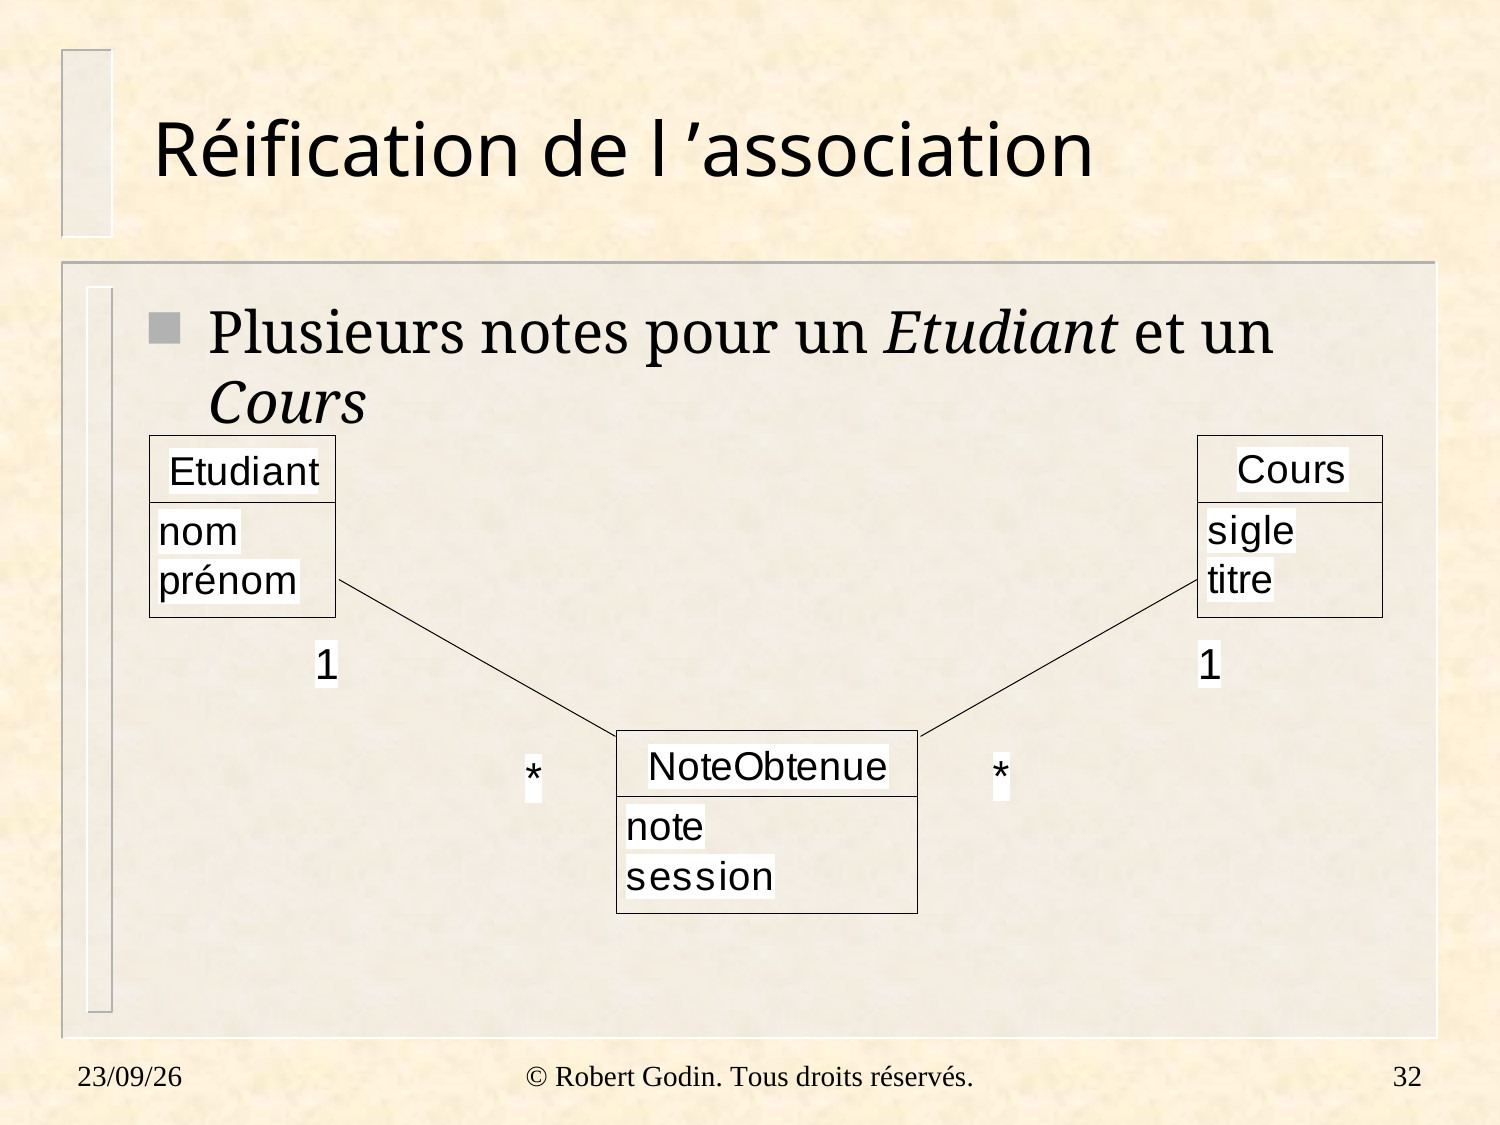

# Réification de l ’association
Plusieurs notes pour un Etudiant et un Cours
© Robert Godin. Tous droits réservés.